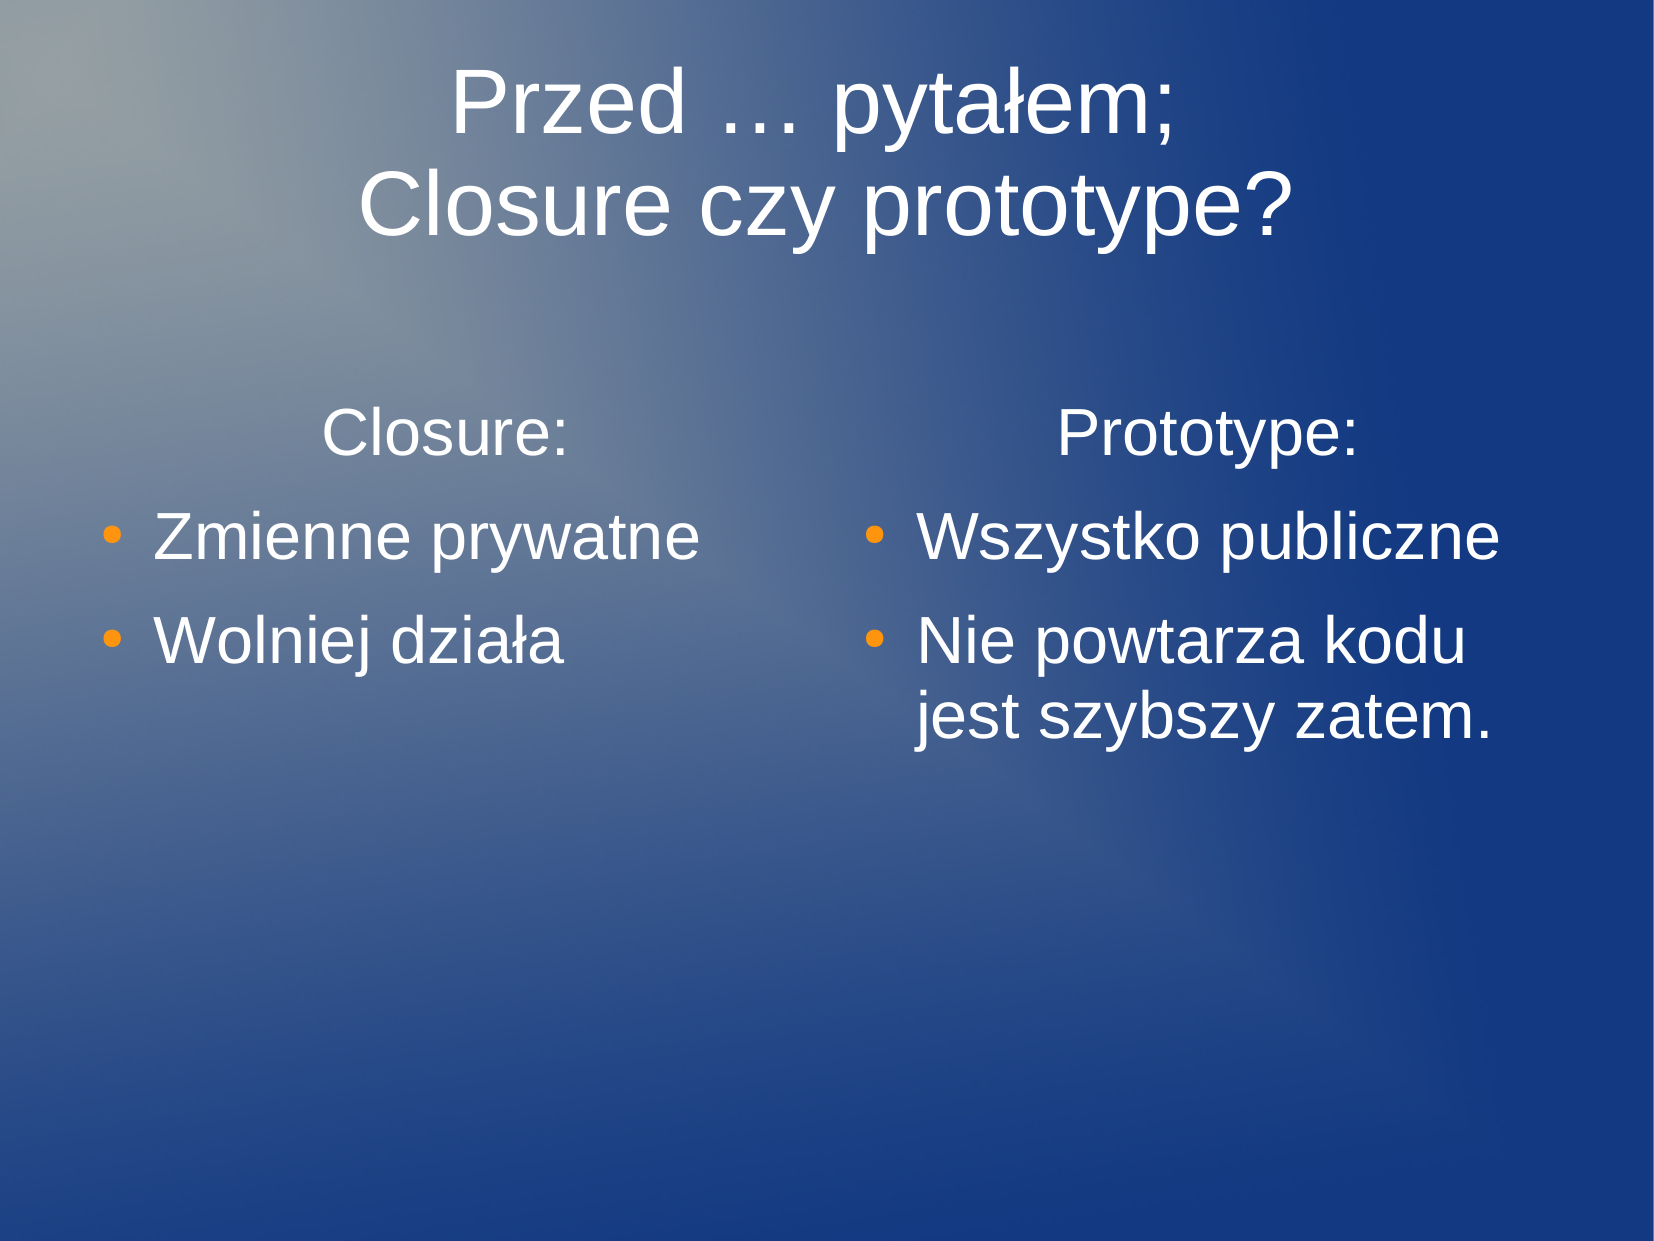

# Przed … pytałem; Closure czy prototype?
Closure:
Zmienne prywatne
Wolniej działa
Prototype:
Wszystko publiczne
Nie powtarza kodu jest szybszy zatem.